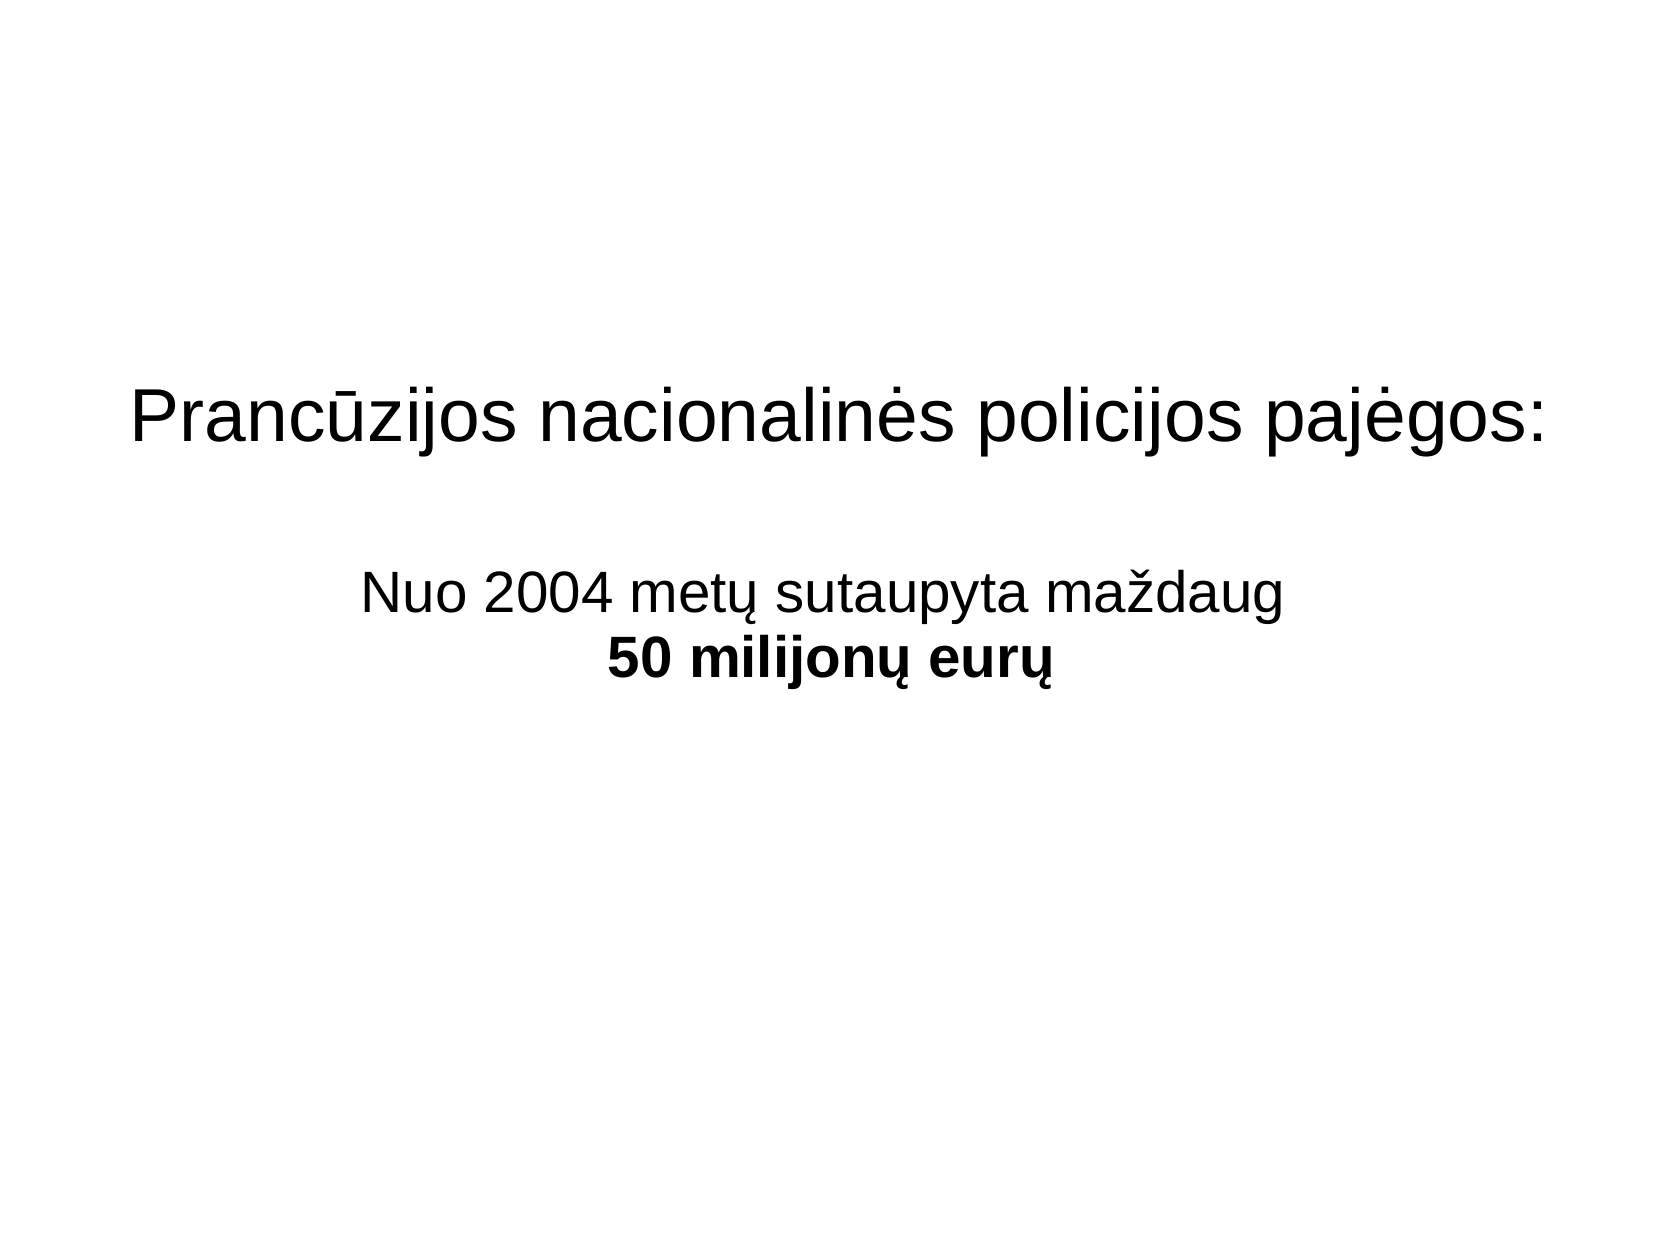

Prancūzijos nacionalinės policijos pajėgos:
Nuo 2004 metų sutaupyta maždaug
50 milijonų eurų